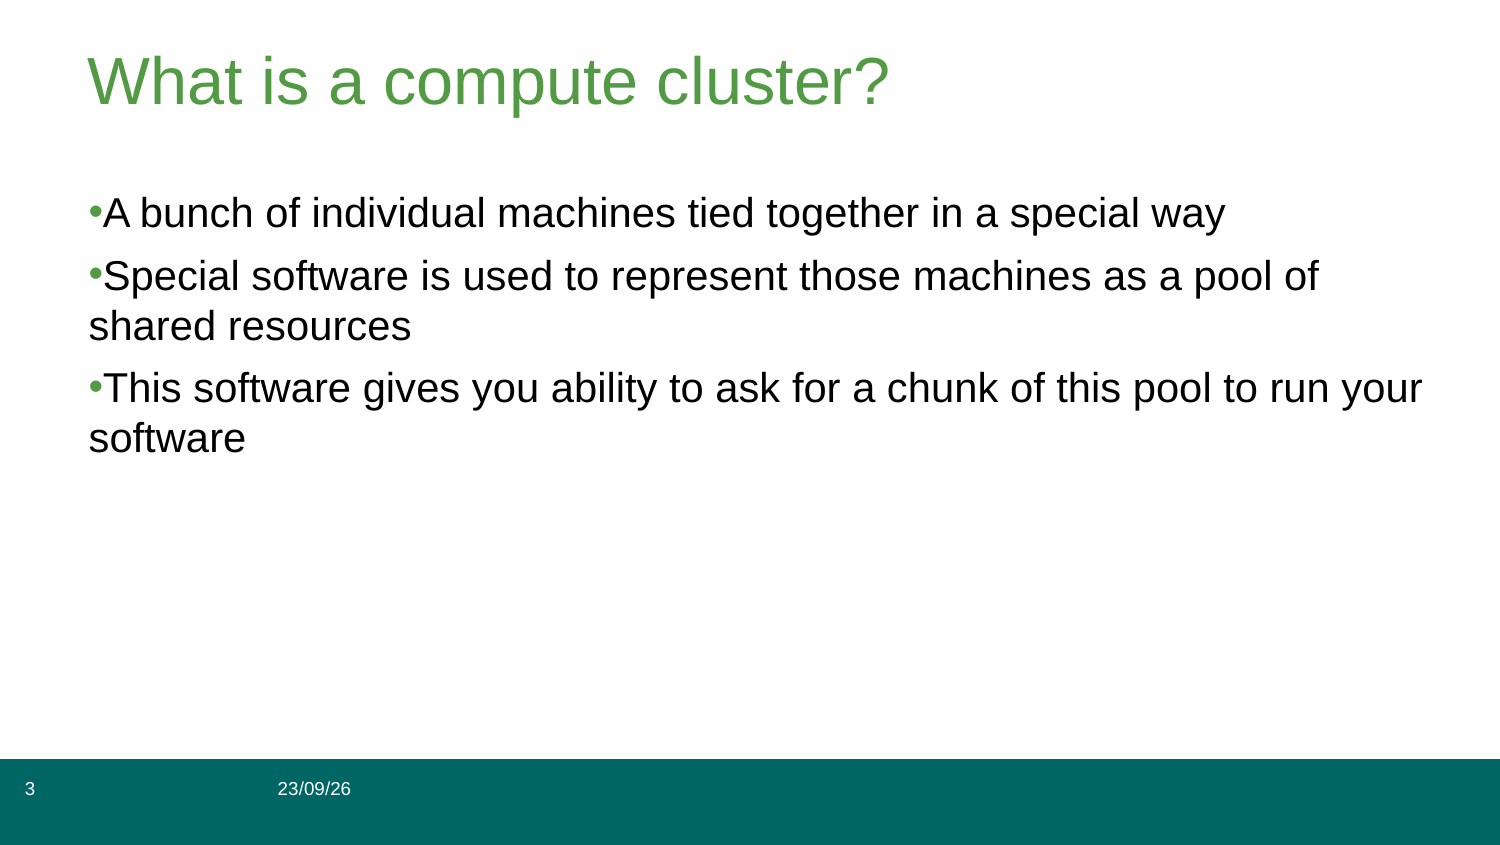

# What is a compute cluster?
A bunch of individual machines tied together in a special way
Special software is used to represent those machines as a pool of shared resources
This software gives you ability to ask for a chunk of this pool to run your software